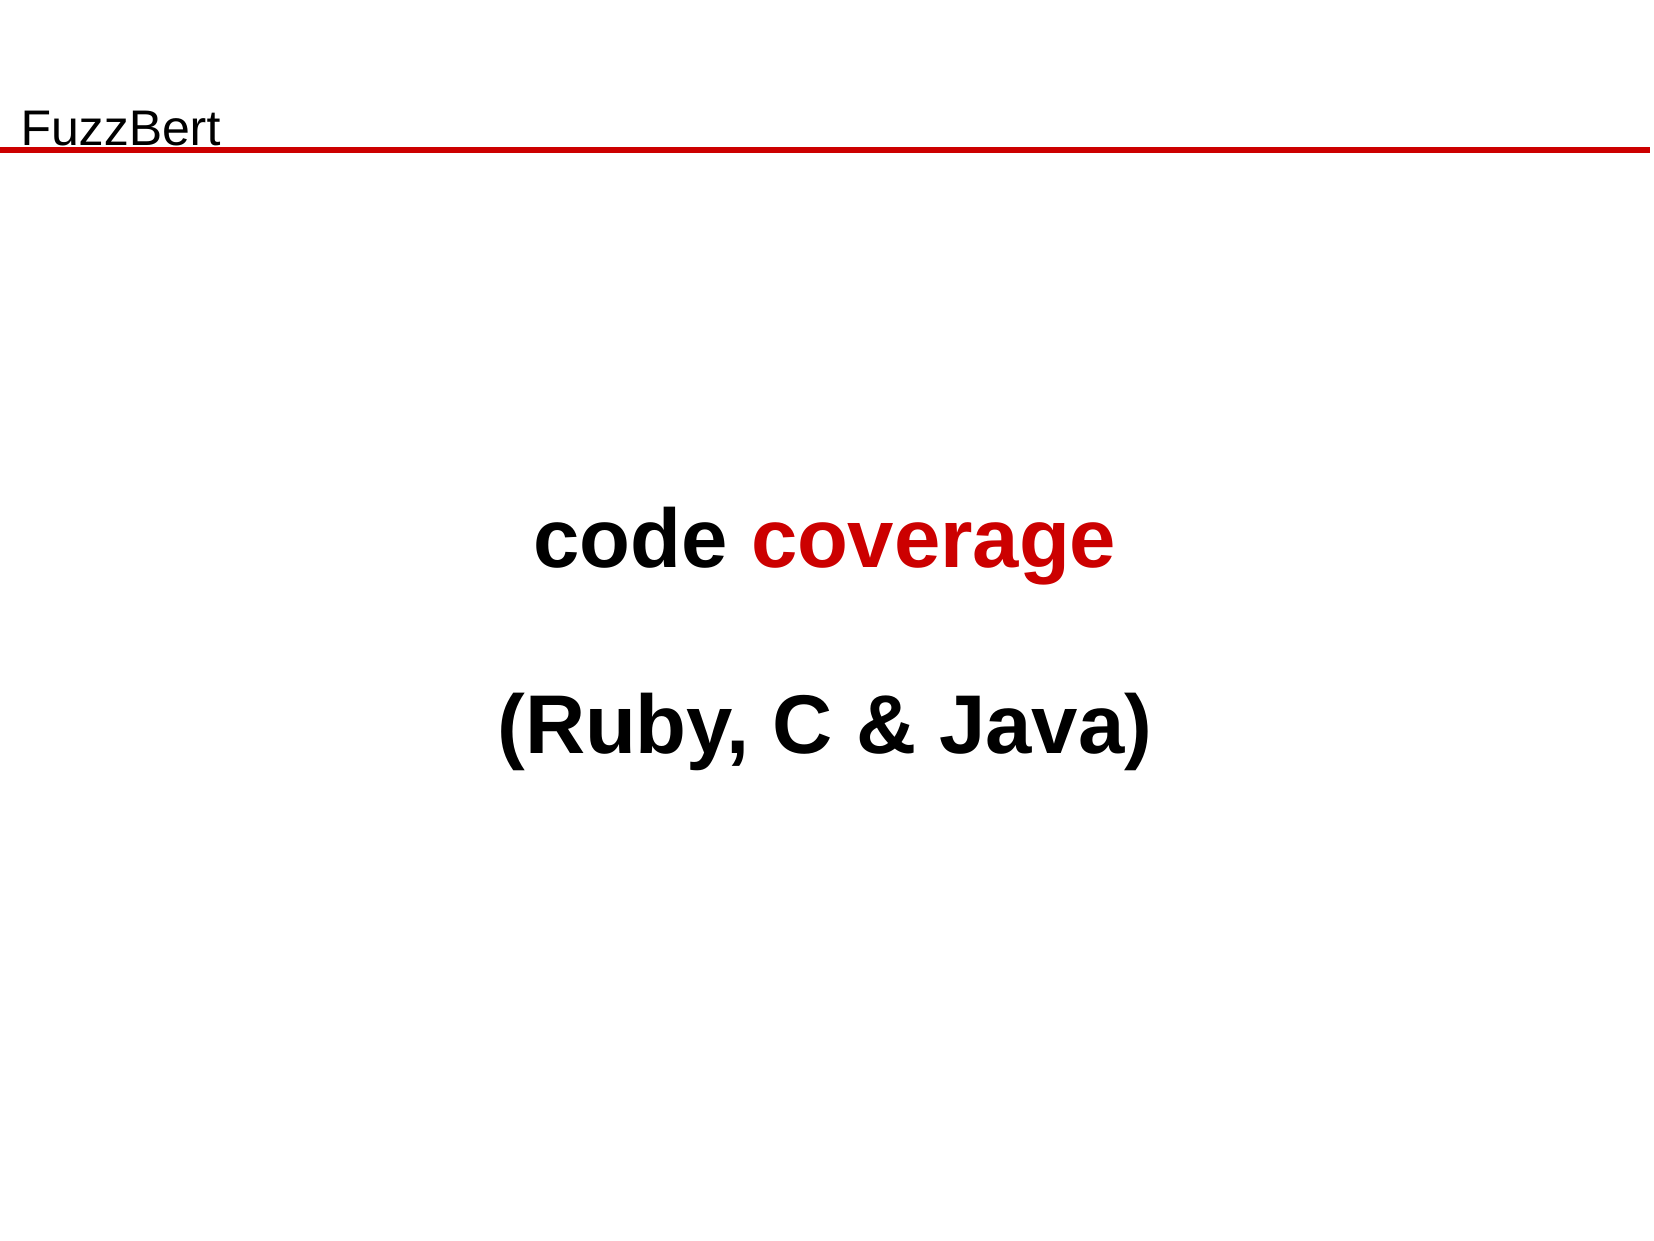

#
FuzzBert
code coverage
(Ruby, C & Java)